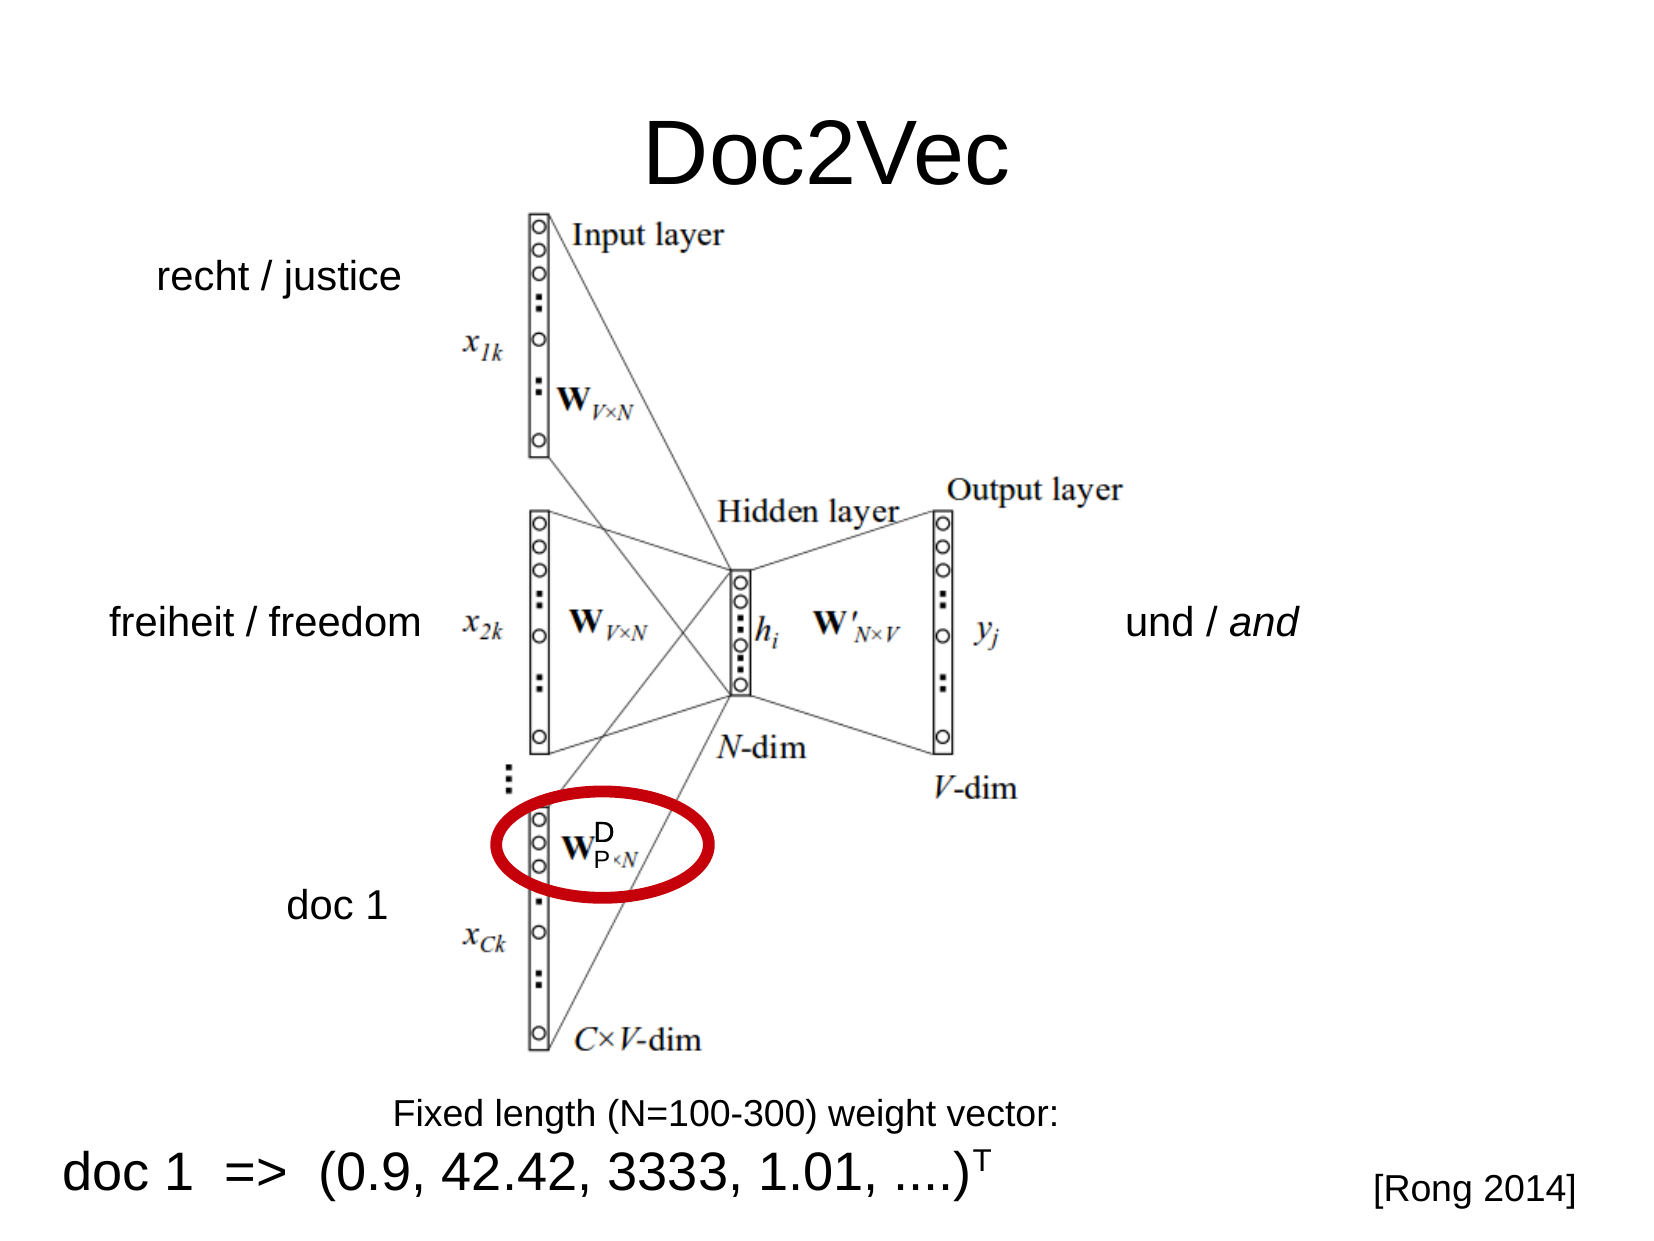

# Doc2Vec
recht / justice
freiheit / freedom
und / and
D
D
P
doc 1
Fixed length (N=100-300) weight vector:
doc 1 => (0.9, 42.42, 3333, 1.01, ....)T
[Rong 2014]